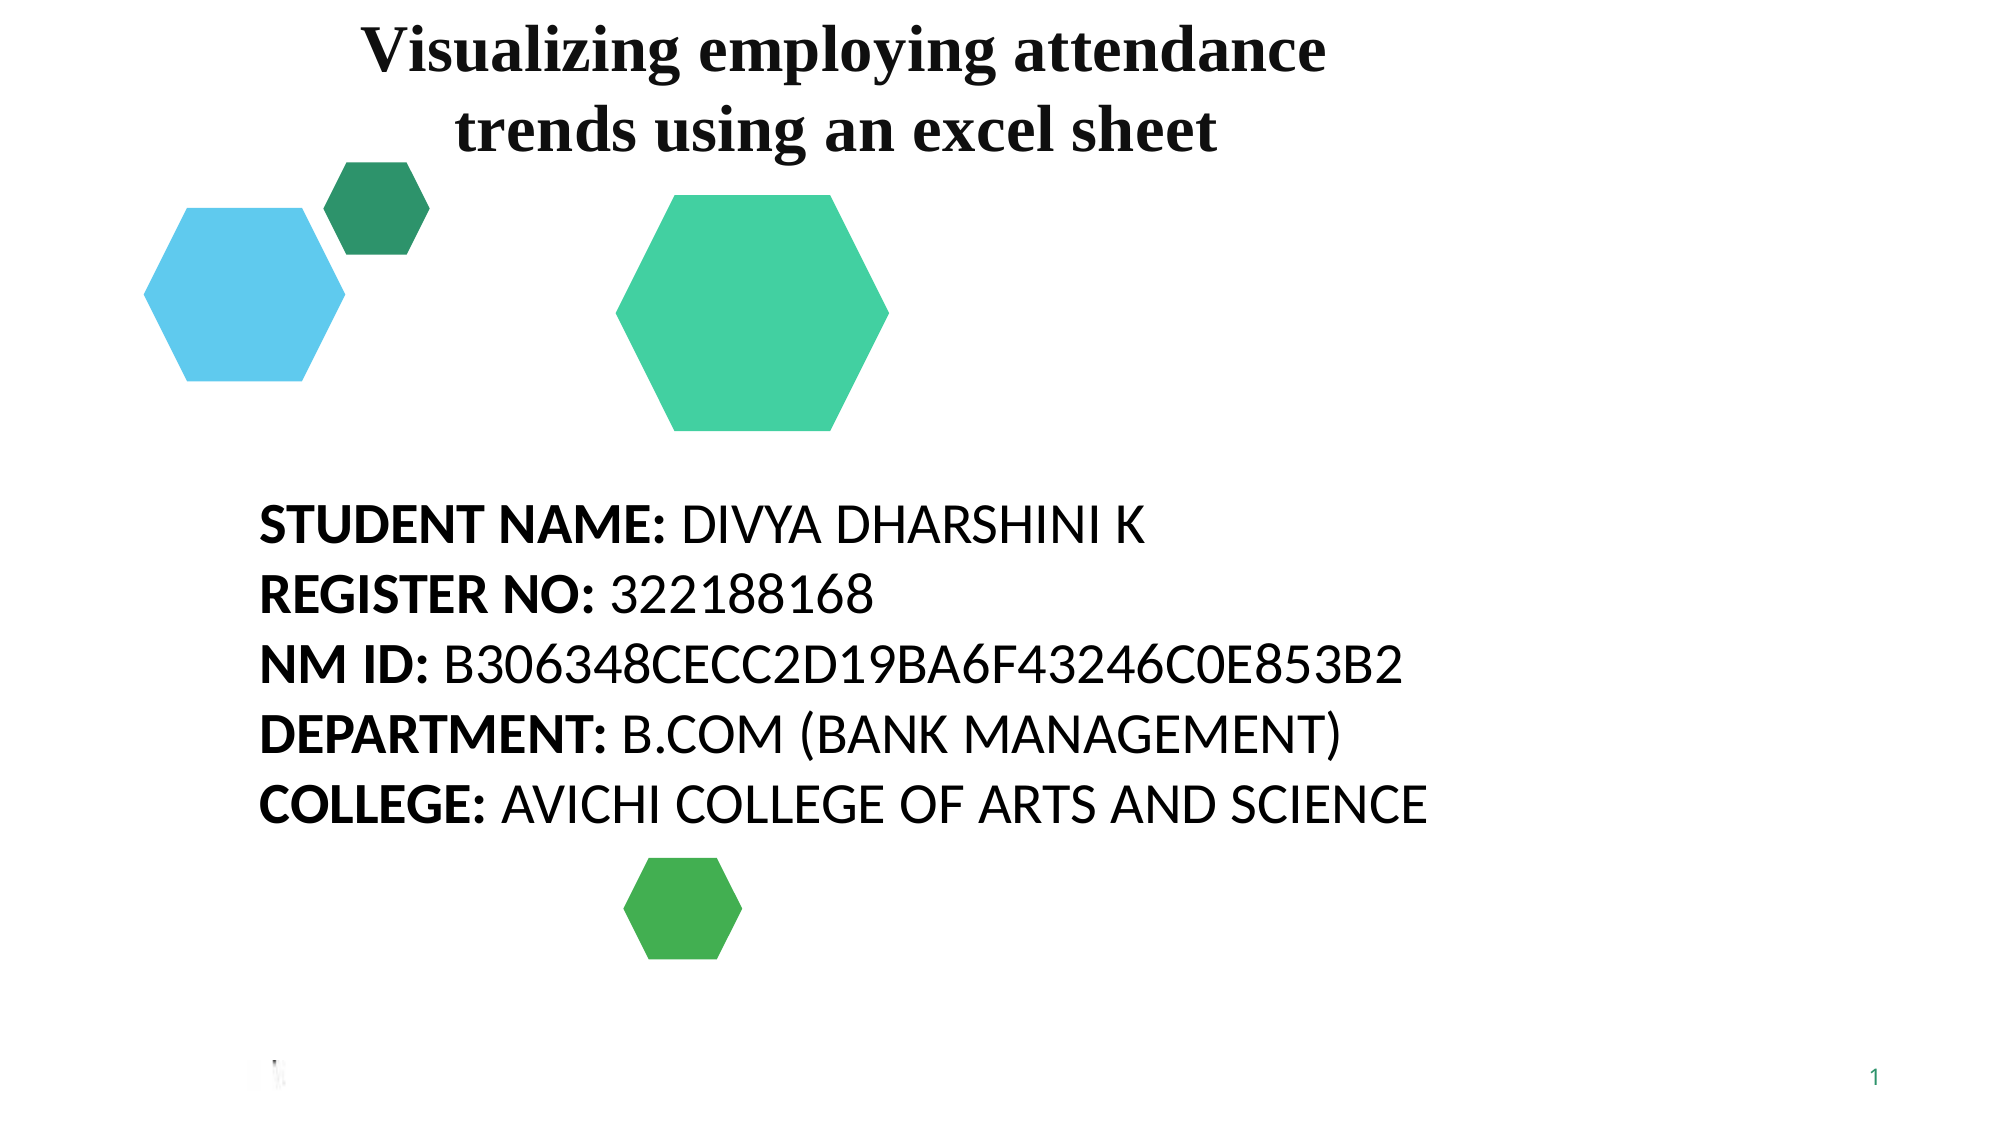

# Visualizing employing attendance trends using an excel sheet
STUDENT NAME: DIVYA DHARSHINI K
REGISTER NO: 322188168
NM ID: B306348CECC2D19BA6F43246C0E853B2
DEPARTMENT: B.COM (BANK MANAGEMENT)
COLLEGE: AVICHI COLLEGE OF ARTS AND SCIENCE